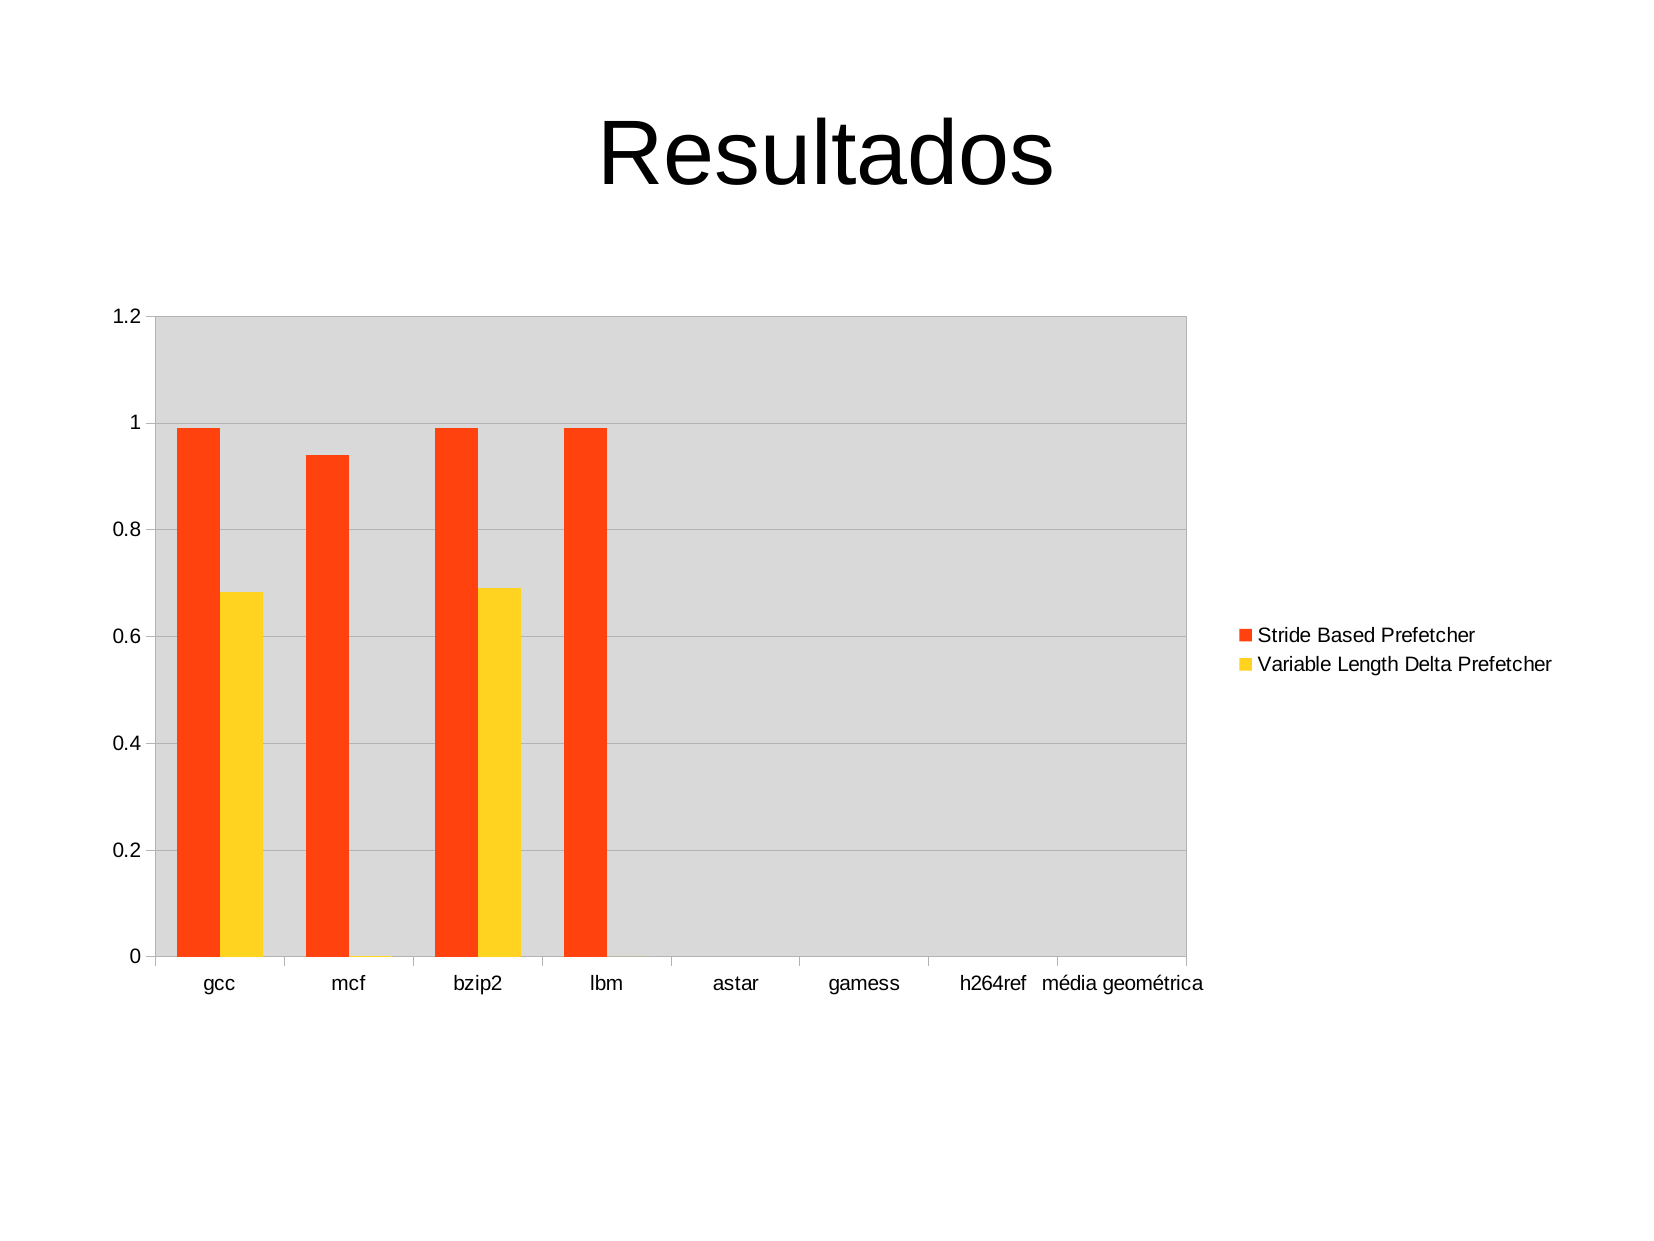

# Resultados
### Chart
| Category | Stride Based Prefetcher | Variable Length Delta Prefetcher |
|---|---|---|
| gcc | 0.99 | 0.68344585932 |
| mcf | 0.94 | 0.001 |
| bzip2 | 0.99 | 0.69 |
| lbm | 0.99 | 0.0 |
| astar | None | None |
| gamess | None | None |
| h264ref | None | None |
| média geométrica | None | None |